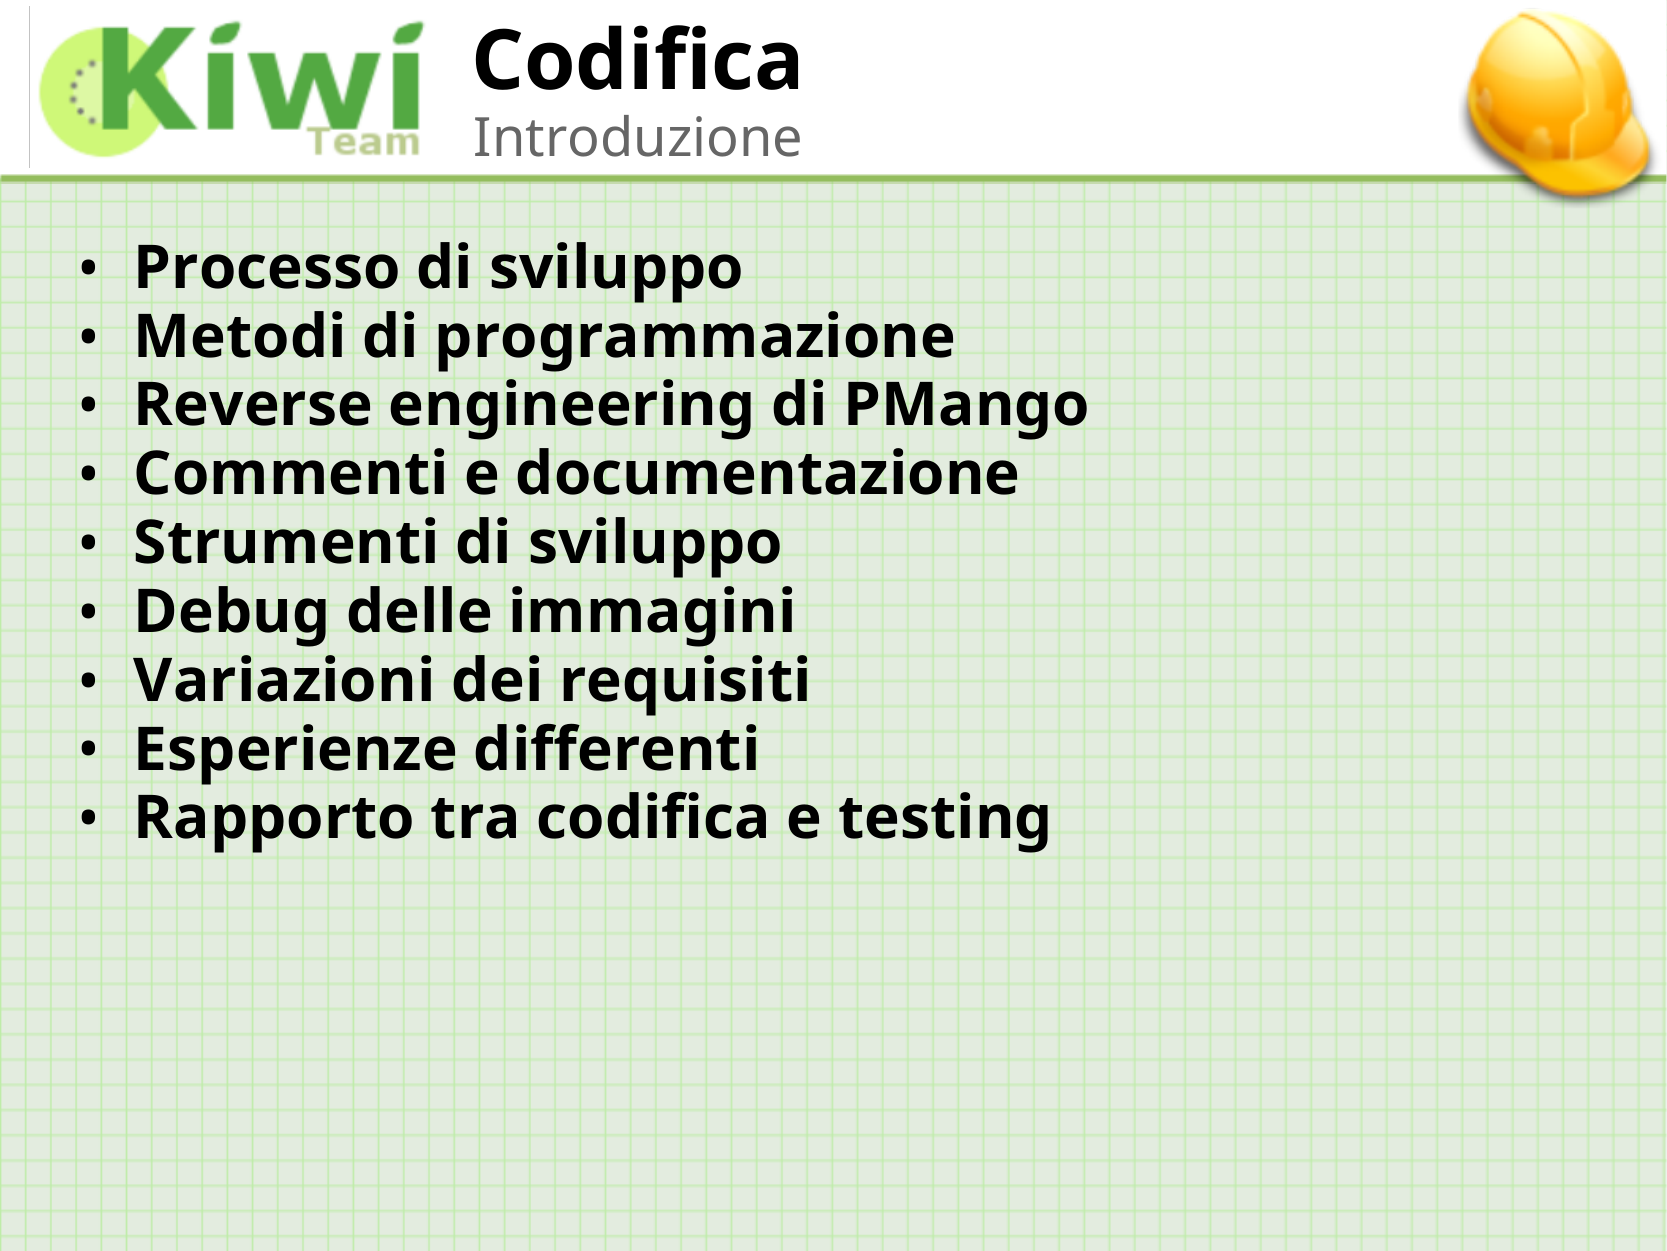

# Codifica
Introduzione
Processo di sviluppo
Metodi di programmazione
Reverse engineering di PMango
Commenti e documentazione
Strumenti di sviluppo
Debug delle immagini
Variazioni dei requisiti
Esperienze differenti
Rapporto tra codifica e testing